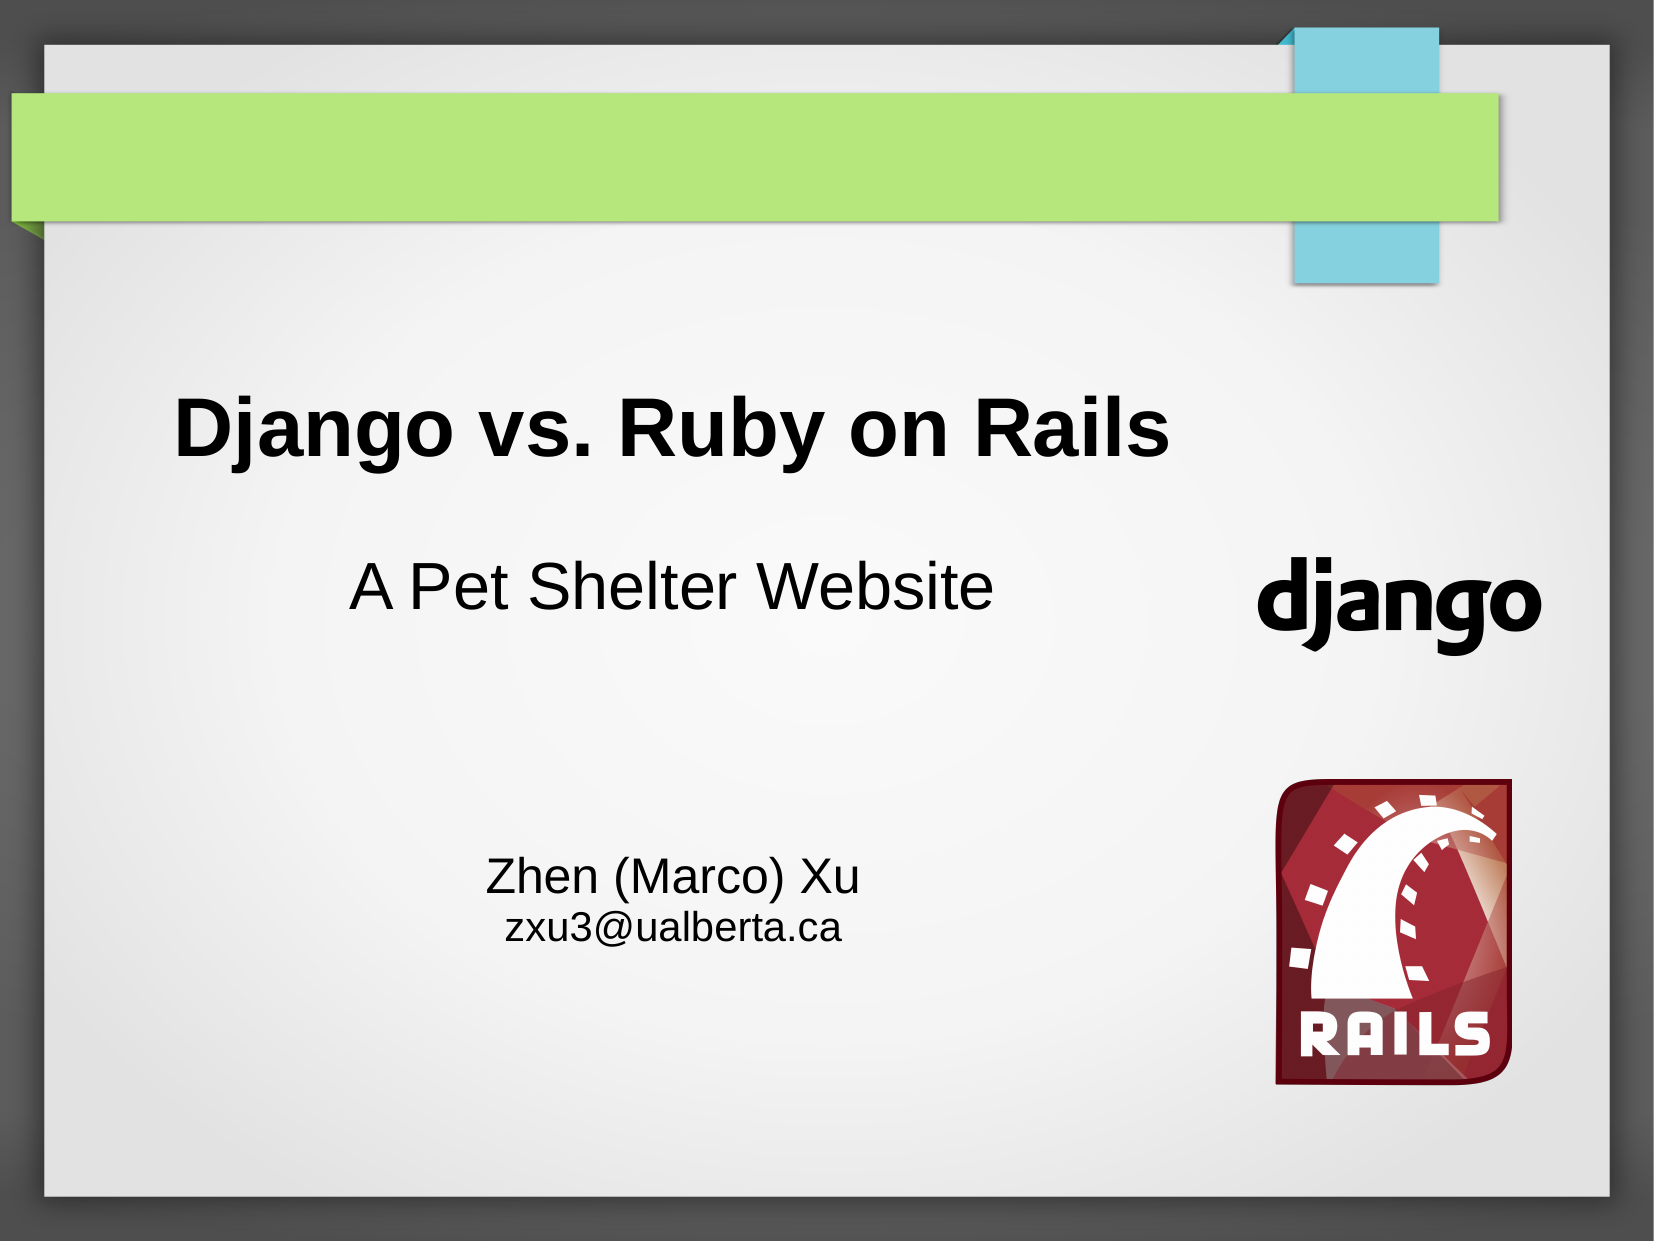

# Django vs. Ruby on Rails
A Pet Shelter Website
Zhen (Marco) Xu
zxu3@ualberta.ca